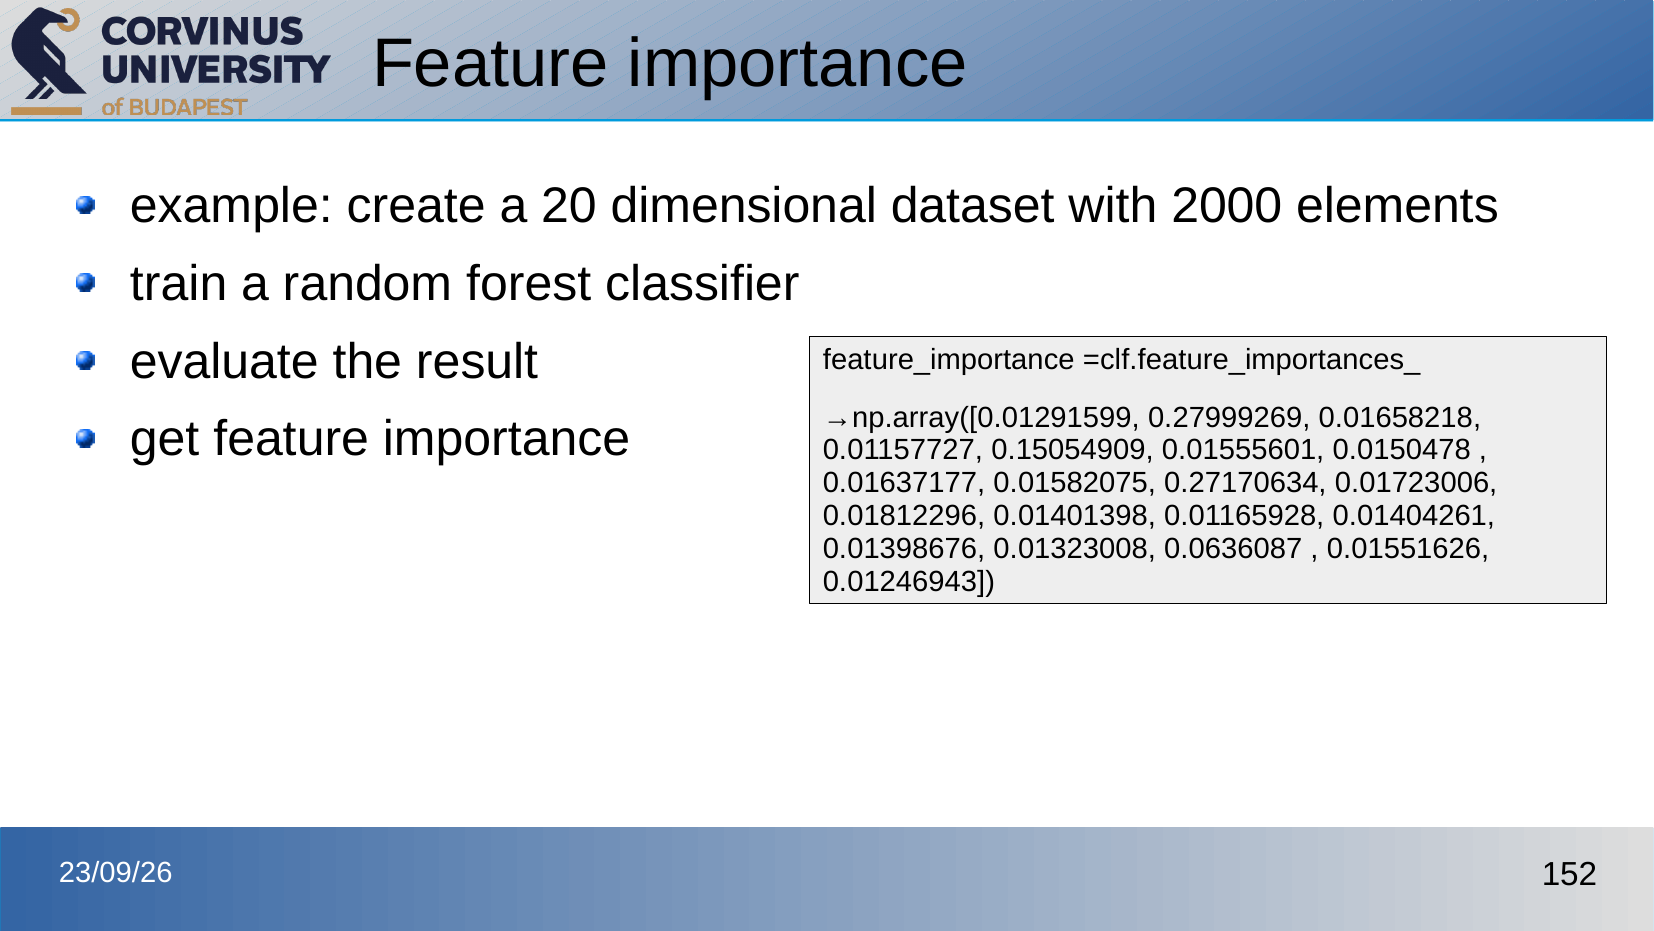

# Feature importance
example: create a 20 dimensional dataset with 2000 elements
train a random forest classifier
evaluate the result
get feature importance
feature_importance =clf.feature_importances_
→np.array([0.01291599, 0.27999269, 0.01658218, 0.01157727, 0.15054909, 0.01555601, 0.0150478 , 0.01637177, 0.01582075, 0.27170634, 0.01723006, 0.01812296, 0.01401398, 0.01165928, 0.01404261, 0.01398676, 0.01323008, 0.0636087 , 0.01551626, 0.01246943])